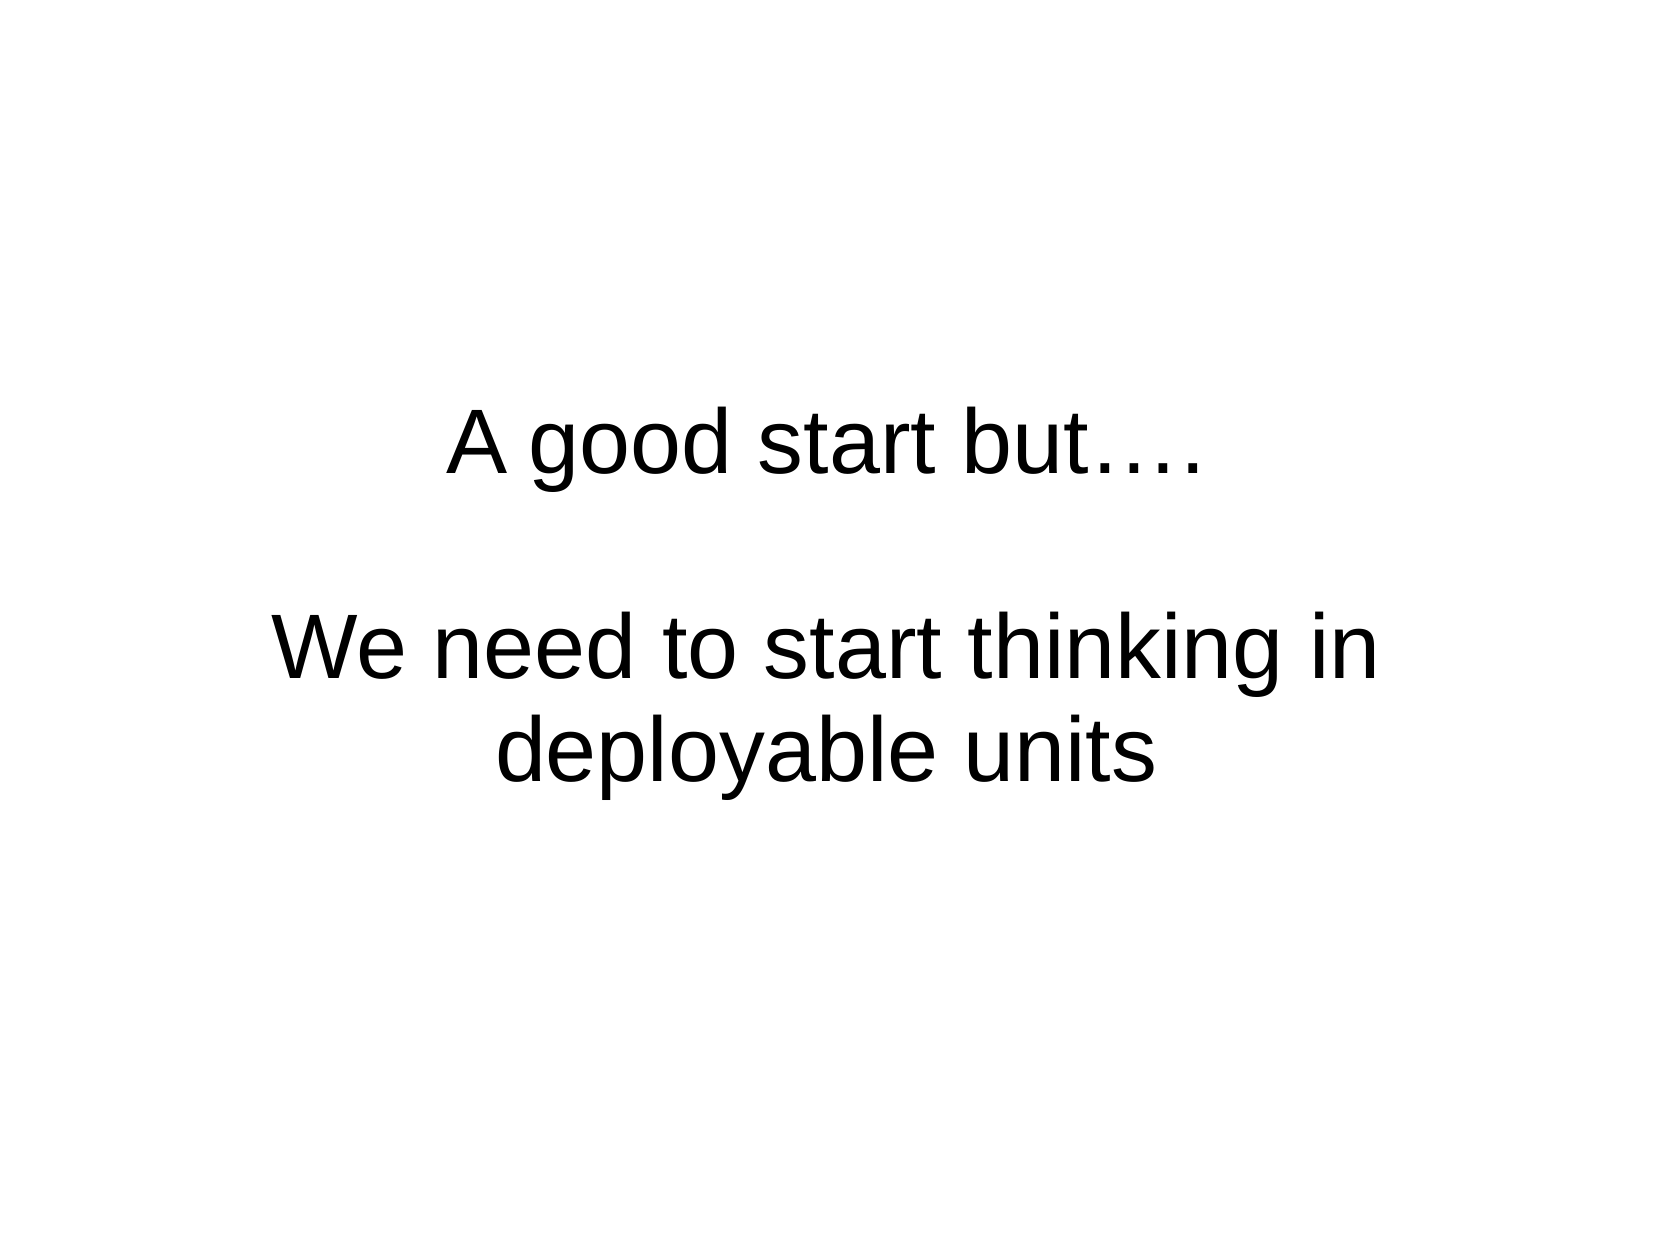

# A good start but…. We need to start thinking in deployable units